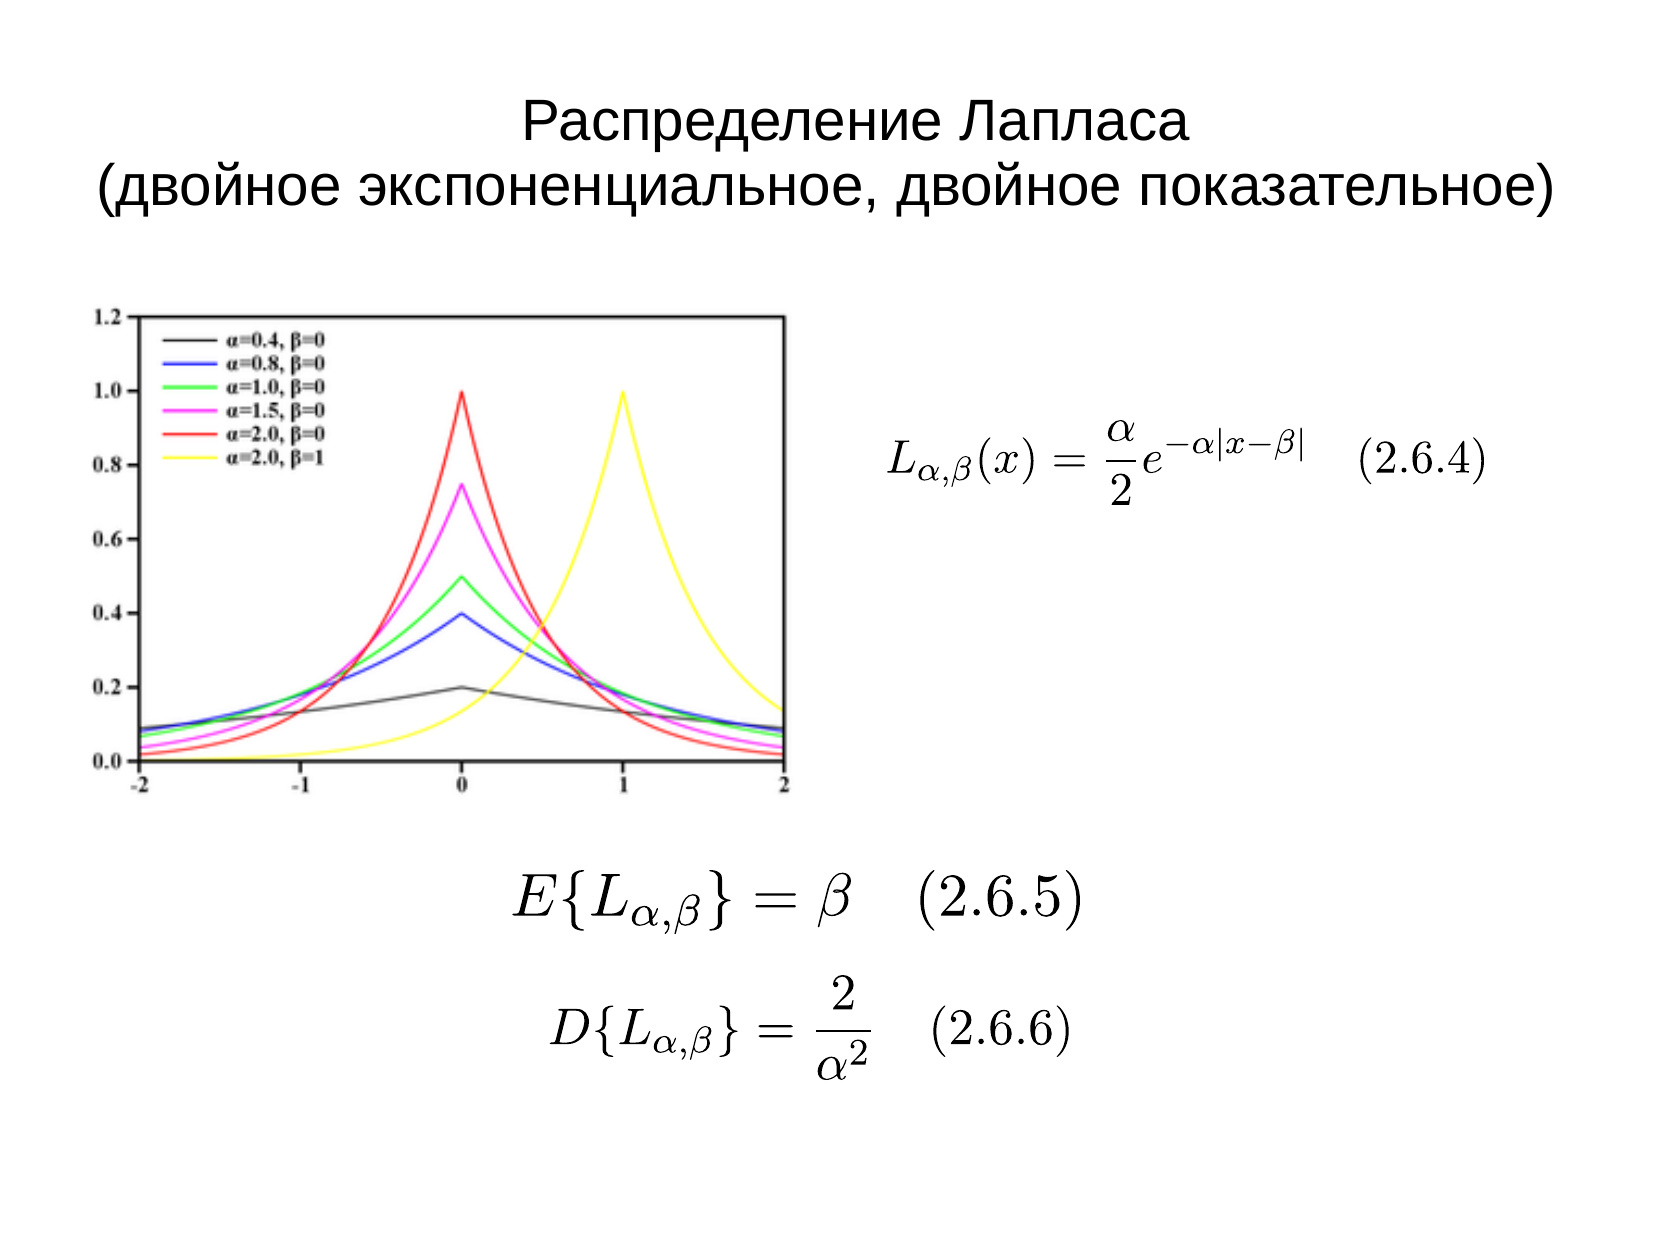

# Распределение Лапласа (двойное экспоненциальное, двойное показательное)